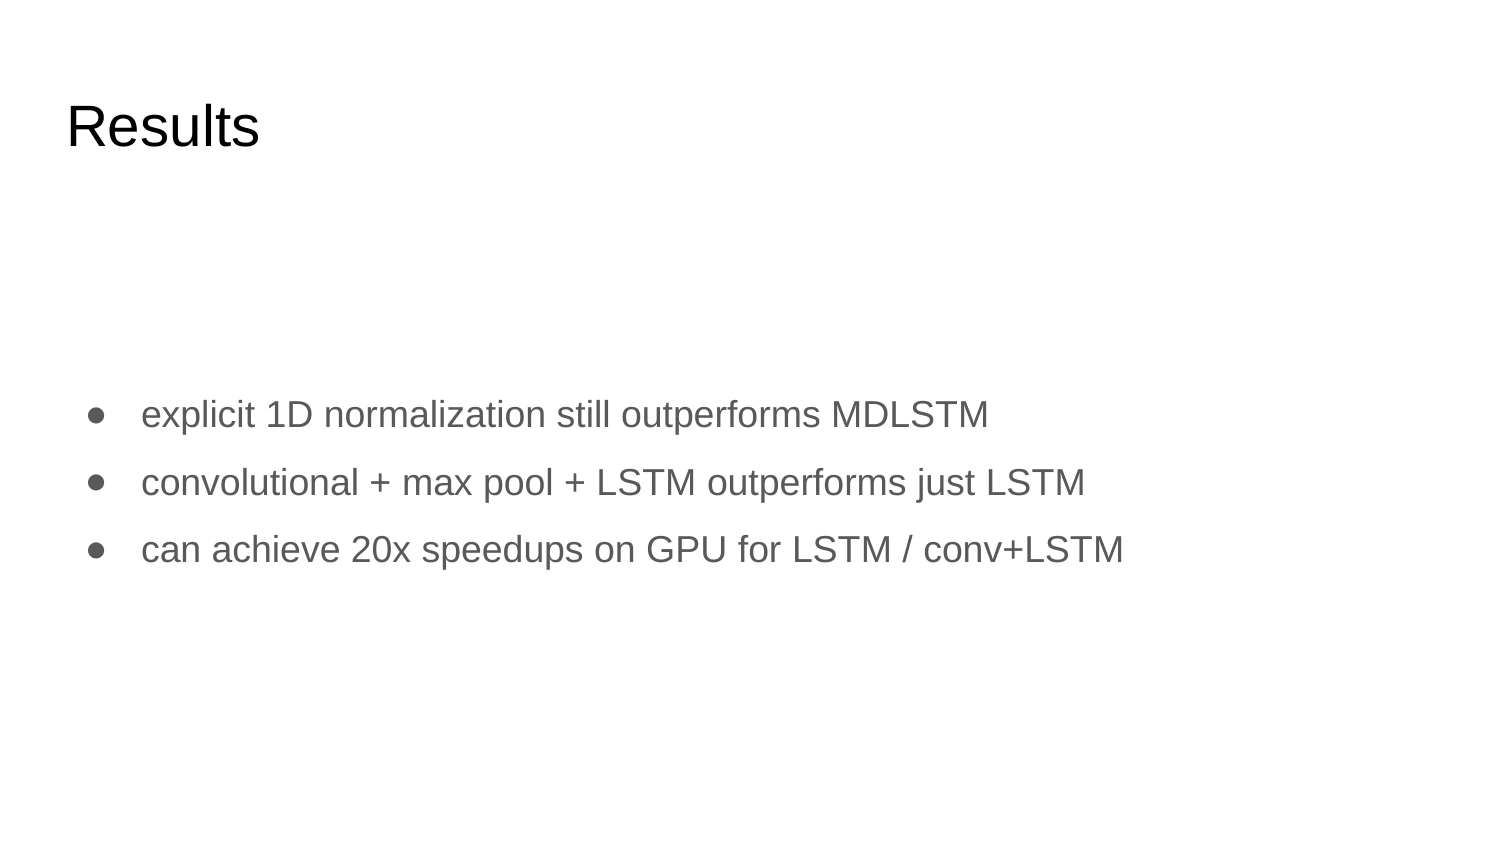

# Results
explicit 1D normalization still outperforms MDLSTM
convolutional + max pool + LSTM outperforms just LSTM
can achieve 20x speedups on GPU for LSTM / conv+LSTM